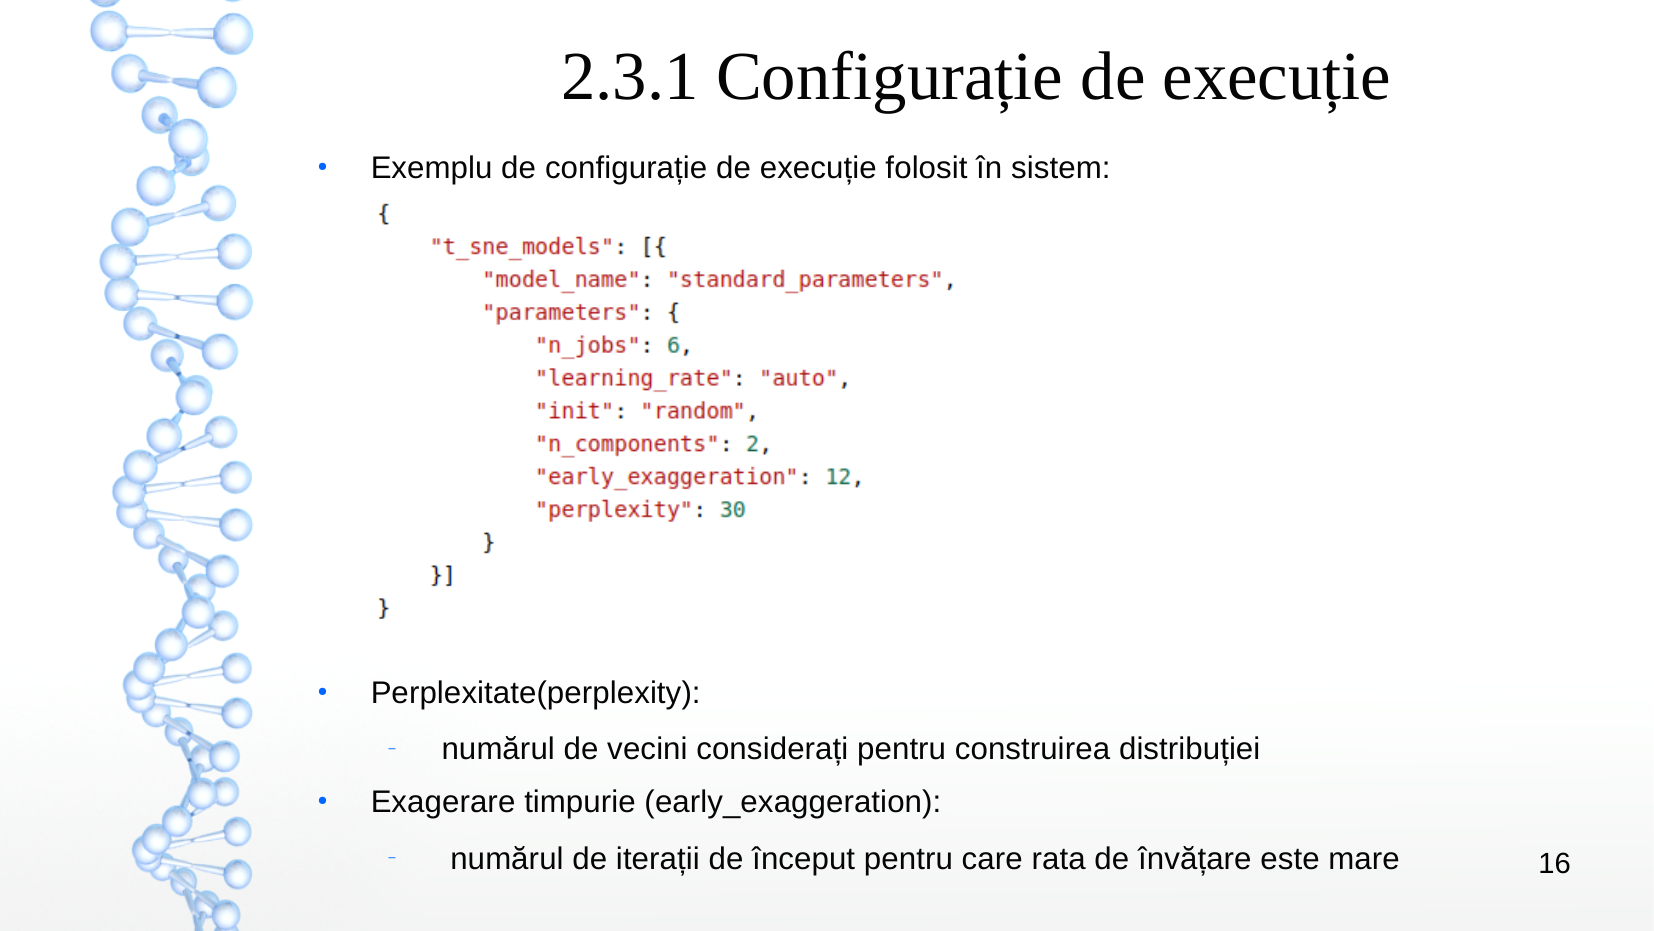

# 2.3.1 Configurație de execuție
Exemplu de configurație de execuție folosit în sistem:
Perplexitate(perplexity):
numărul de vecini considerați pentru construirea distribuției
Exagerare timpurie (early_exaggeration):
 numărul de iterații de început pentru care rata de învățare este mare
16